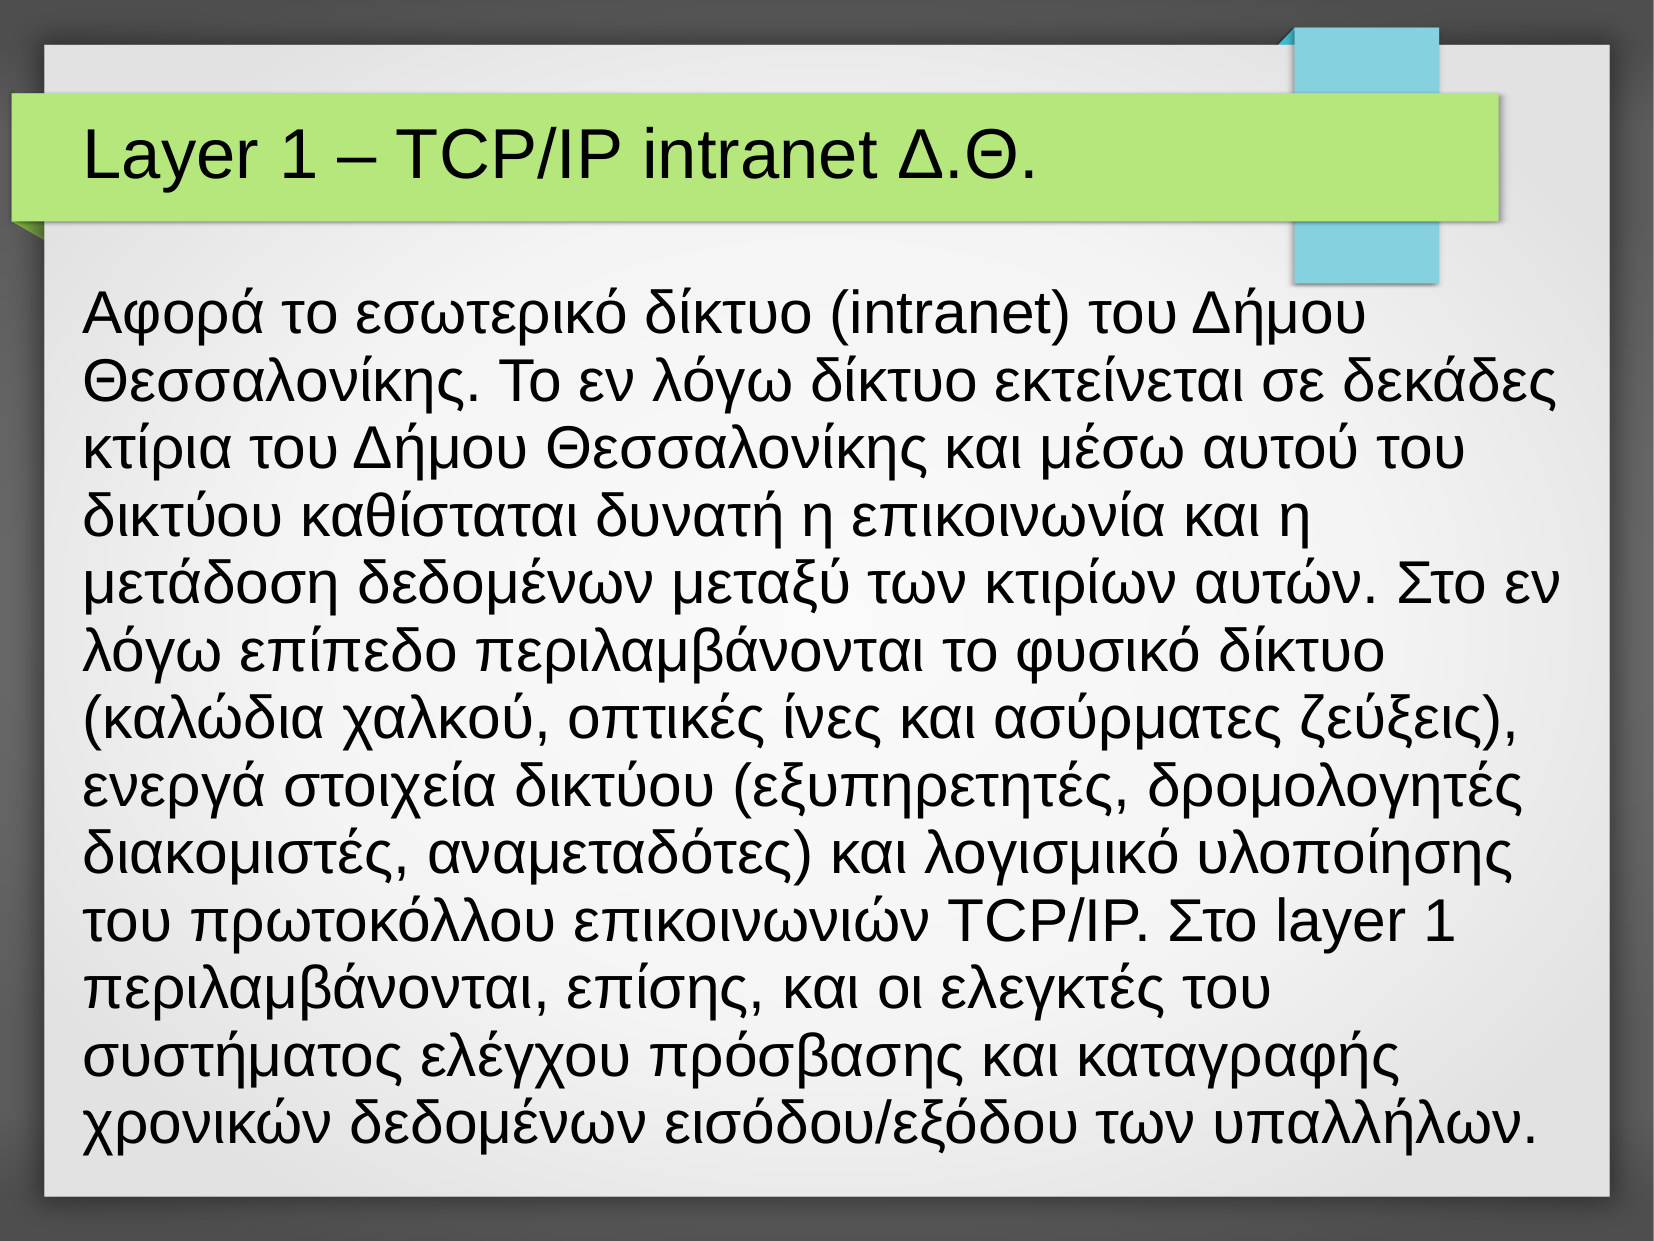

# Layer 1 ‒ TCP/IP intranet Δ.Θ.
Αφορά το εσωτερικό δίκτυο (intranet) του Δήμου Θεσσαλονίκης. Το εν λόγω δίκτυο εκτείνεται σε δεκάδες κτίρια του Δήμου Θεσσαλονίκης και μέσω αυτού του δικτύου καθίσταται δυνατή η επικοινωνία και η μετάδοση δεδομένων μεταξύ των κτιρίων αυτών. Στο εν λόγω επίπεδο περιλαμβάνονται το φυσικό δίκτυο (καλώδια χαλκού, οπτικές ίνες και ασύρματες ζεύξεις), ενεργά στοιχεία δικτύου (εξυπηρετητές, δρομολογητές διακομιστές, αναμεταδότες) και λογισμικό υλοποίησης του πρωτοκόλλου επικοινωνιών TCP/IP. Στο layer 1 περιλαμβάνονται, επίσης, και οι ελεγκτές του συστήματος ελέγχου πρόσβασης και καταγραφής χρονικών δεδομένων εισόδου/εξόδου των υπαλλήλων.